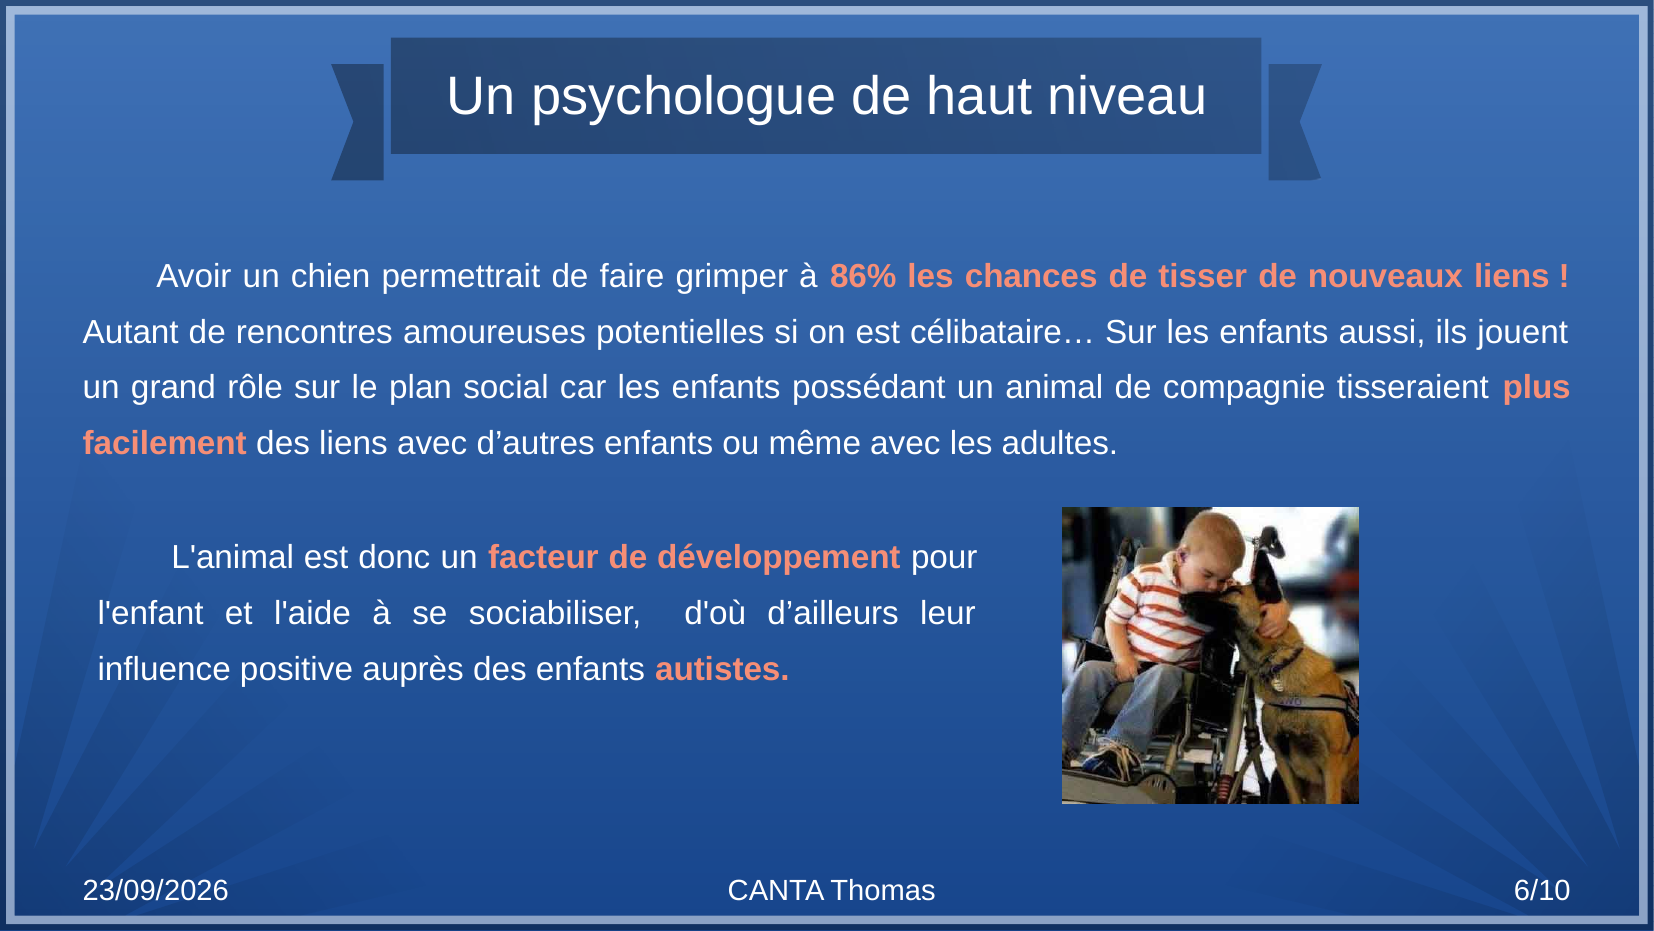

Un psychologue de haut niveau
	Avoir un chien permettrait de faire grimper à 86% les chances de tisser de nouveaux liens ! Autant de rencontres amoureuses potentielles si on est célibataire… Sur les enfants aussi, ils jouent un grand rôle sur le plan social car les enfants possédant un animal de compagnie tisseraient plus facilement des liens avec d’autres enfants ou même avec les adultes.
	L'animal est donc un facteur de développement pour l'enfant et l'aide à se sociabiliser, d'où d’ailleurs leur influence positive auprès des enfants autistes.
6